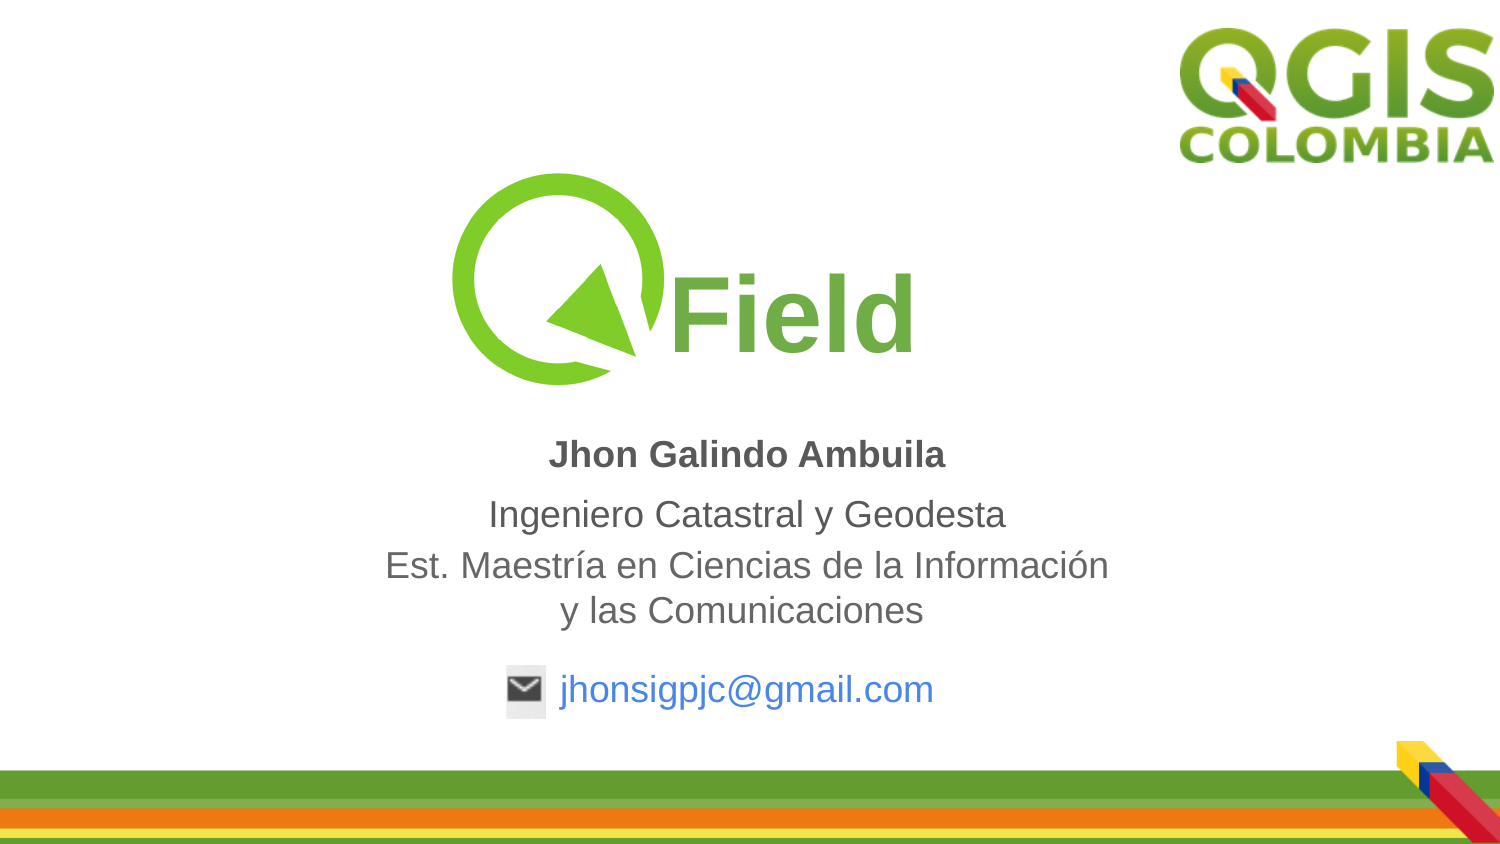

# QField
Jhon Galindo Ambuila
Ingeniero Catastral y Geodesta
Est. Maestría en Ciencias de la Información
y las Comunicaciones
jhonsigpjc@gmail.com